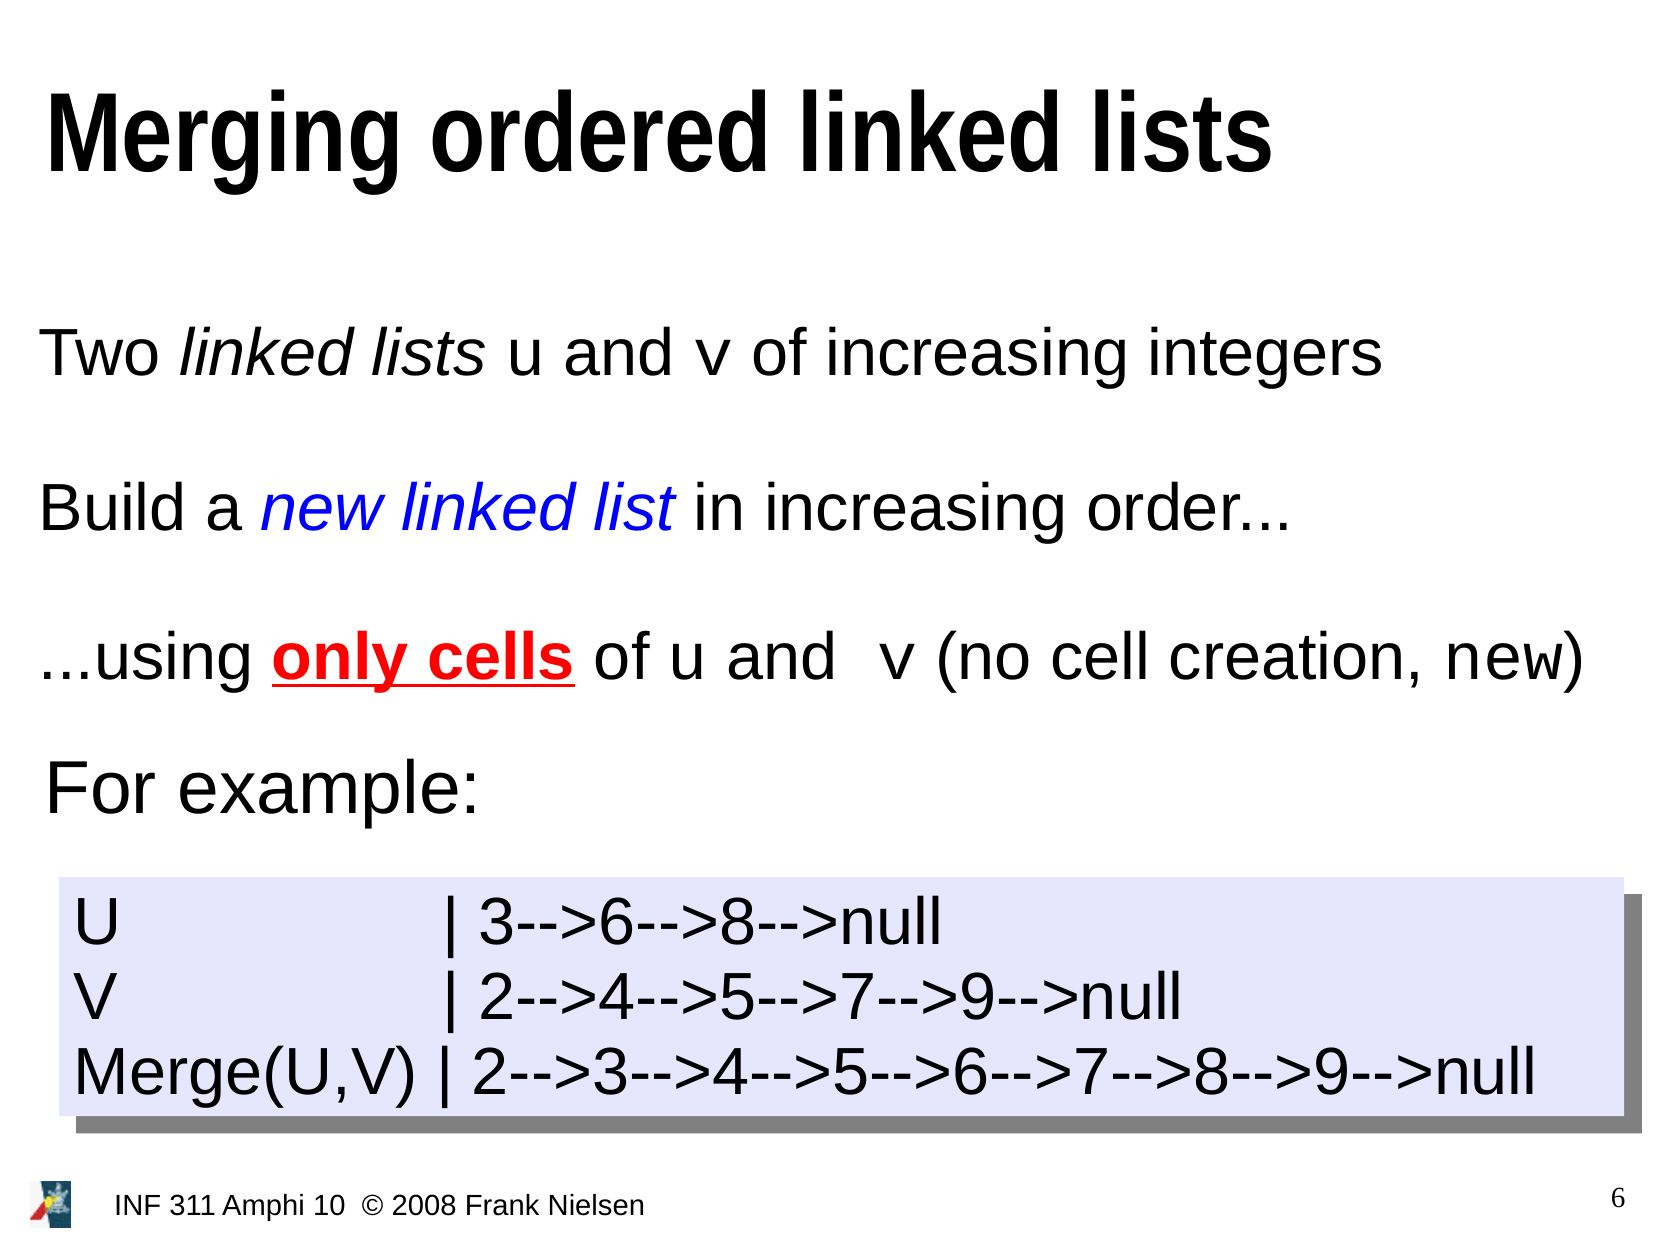

Merging ordered linked lists
 Two linked lists u and v of increasing integers
 Build a new linked list in increasing order...
 ...using only cells of u and v (no cell creation, new)
For example:
U					| 3-->6-->8-->null
V					| 2-->4-->5-->7-->9-->null
Merge(U,V) | 2-->3-->4-->5-->6-->7-->8-->9-->null